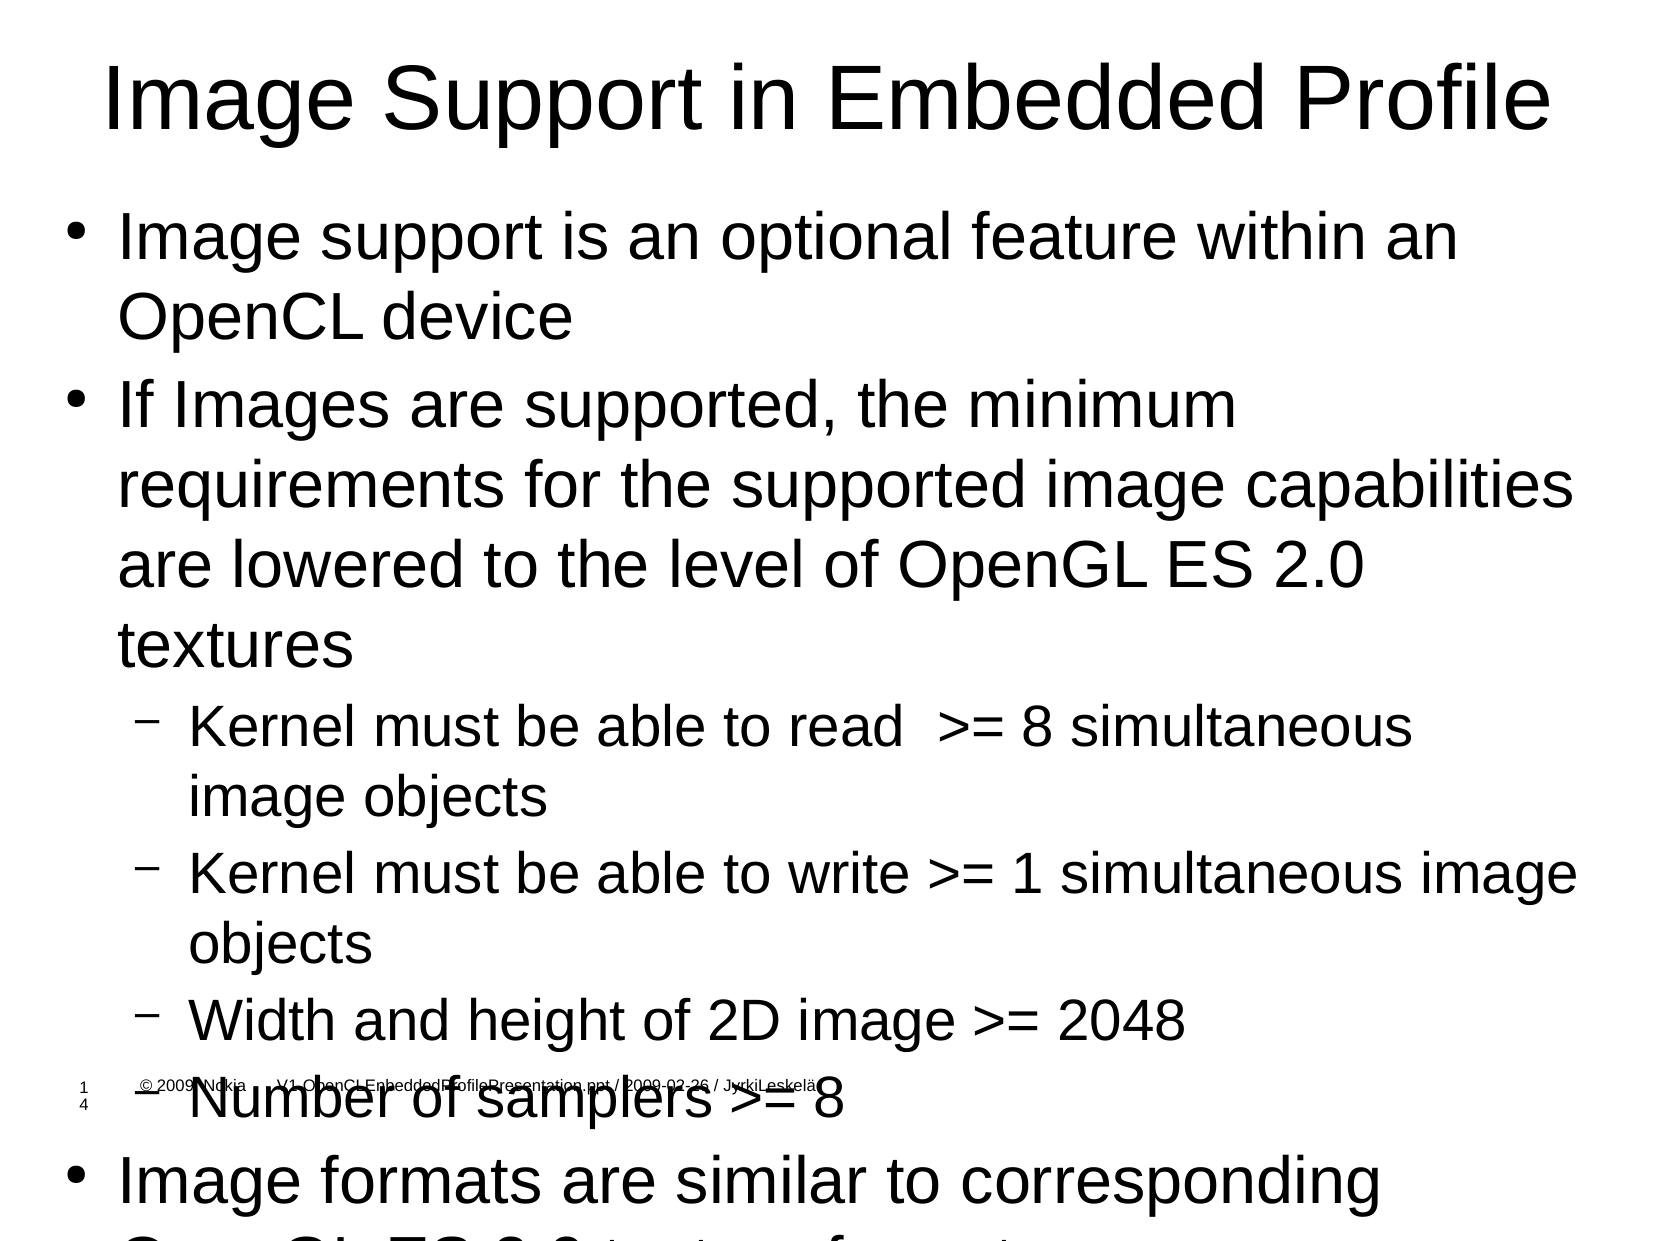

# Image Support in Embedded Profile
Image support is an optional feature within an OpenCL device
If Images are supported, the minimum requirements for the supported image capabilities are lowered to the level of OpenGL ES 2.0 textures
Kernel must be able to read >= 8 simultaneous image objects
Kernel must be able to write >= 1 simultaneous image objects
Width and height of 2D image >= 2048
Number of samplers >= 8
Image formats are similar to corresponding OpenGL ES 2.0 texture formats
Support for 3D images is optional for embedded implementations
© 2009 Nokia 	 V1-OpenCLEnbeddedProfilePresentation.ppt / 2009-02-26 / JyrkiLeskelä